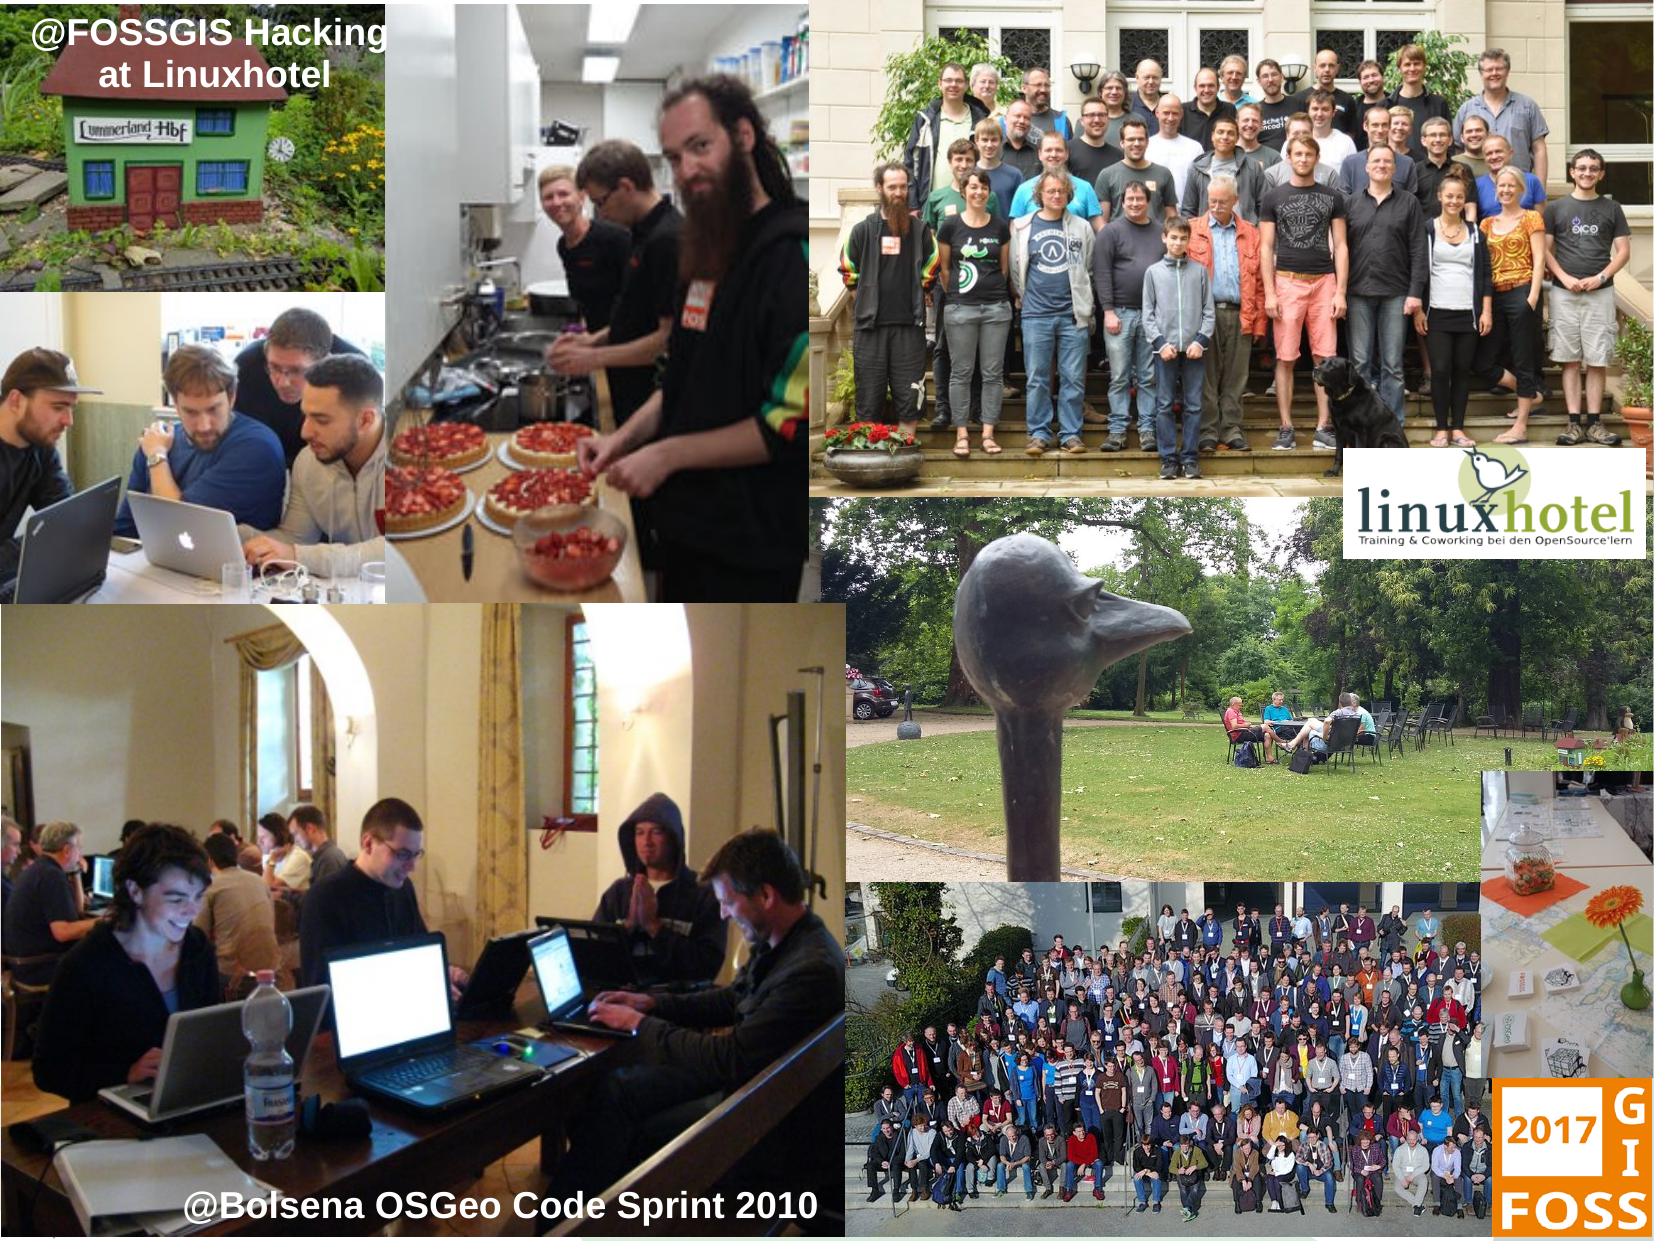

@FOSSGIS Hacking
 at Linuxhotel
@Bolsena OSGeo Code Sprint 2010